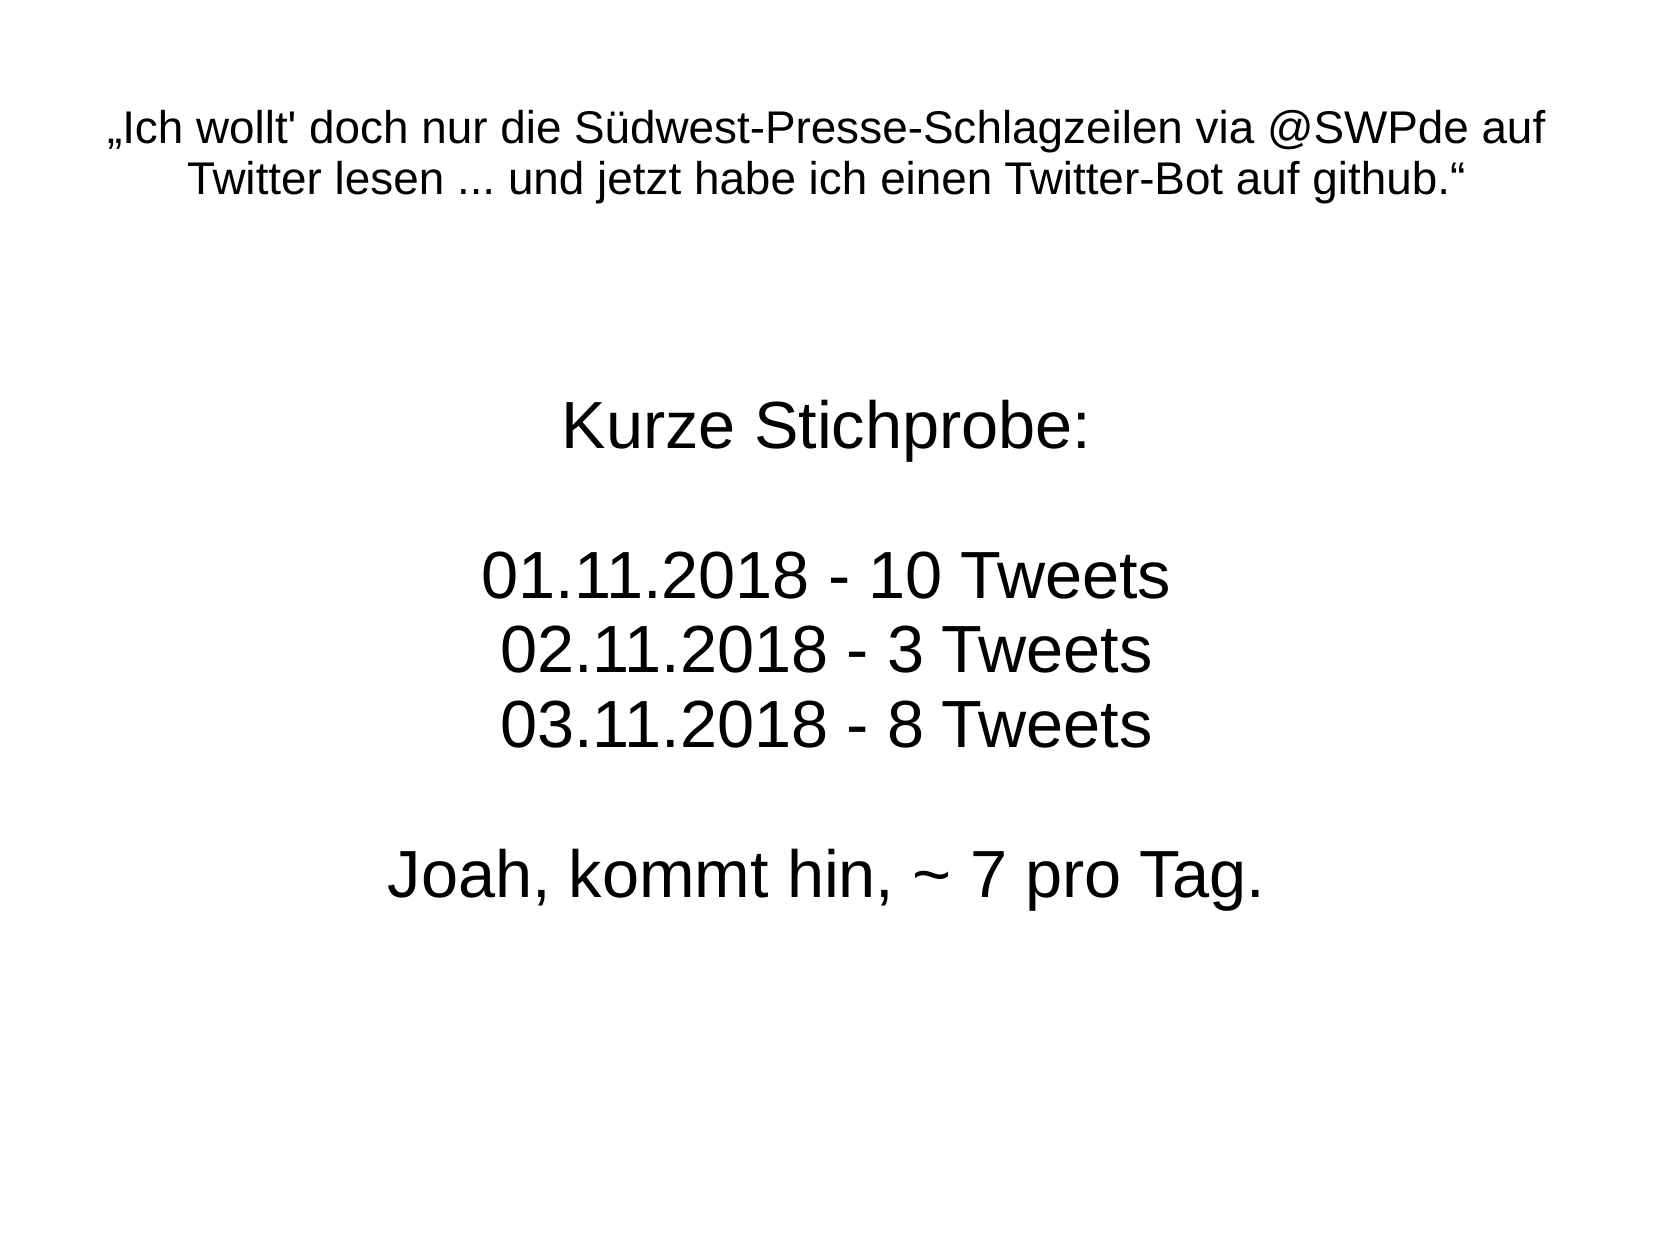

# „Ich wollt' doch nur die Südwest-Presse-Schlagzeilen via @SWPde auf Twitter lesen ... und jetzt habe ich einen Twitter-Bot auf github.“
Kurze Stichprobe:
01.11.2018 - 10 Tweets
02.11.2018 - 3 Tweets
03.11.2018 - 8 Tweets
Joah, kommt hin, ~ 7 pro Tag.